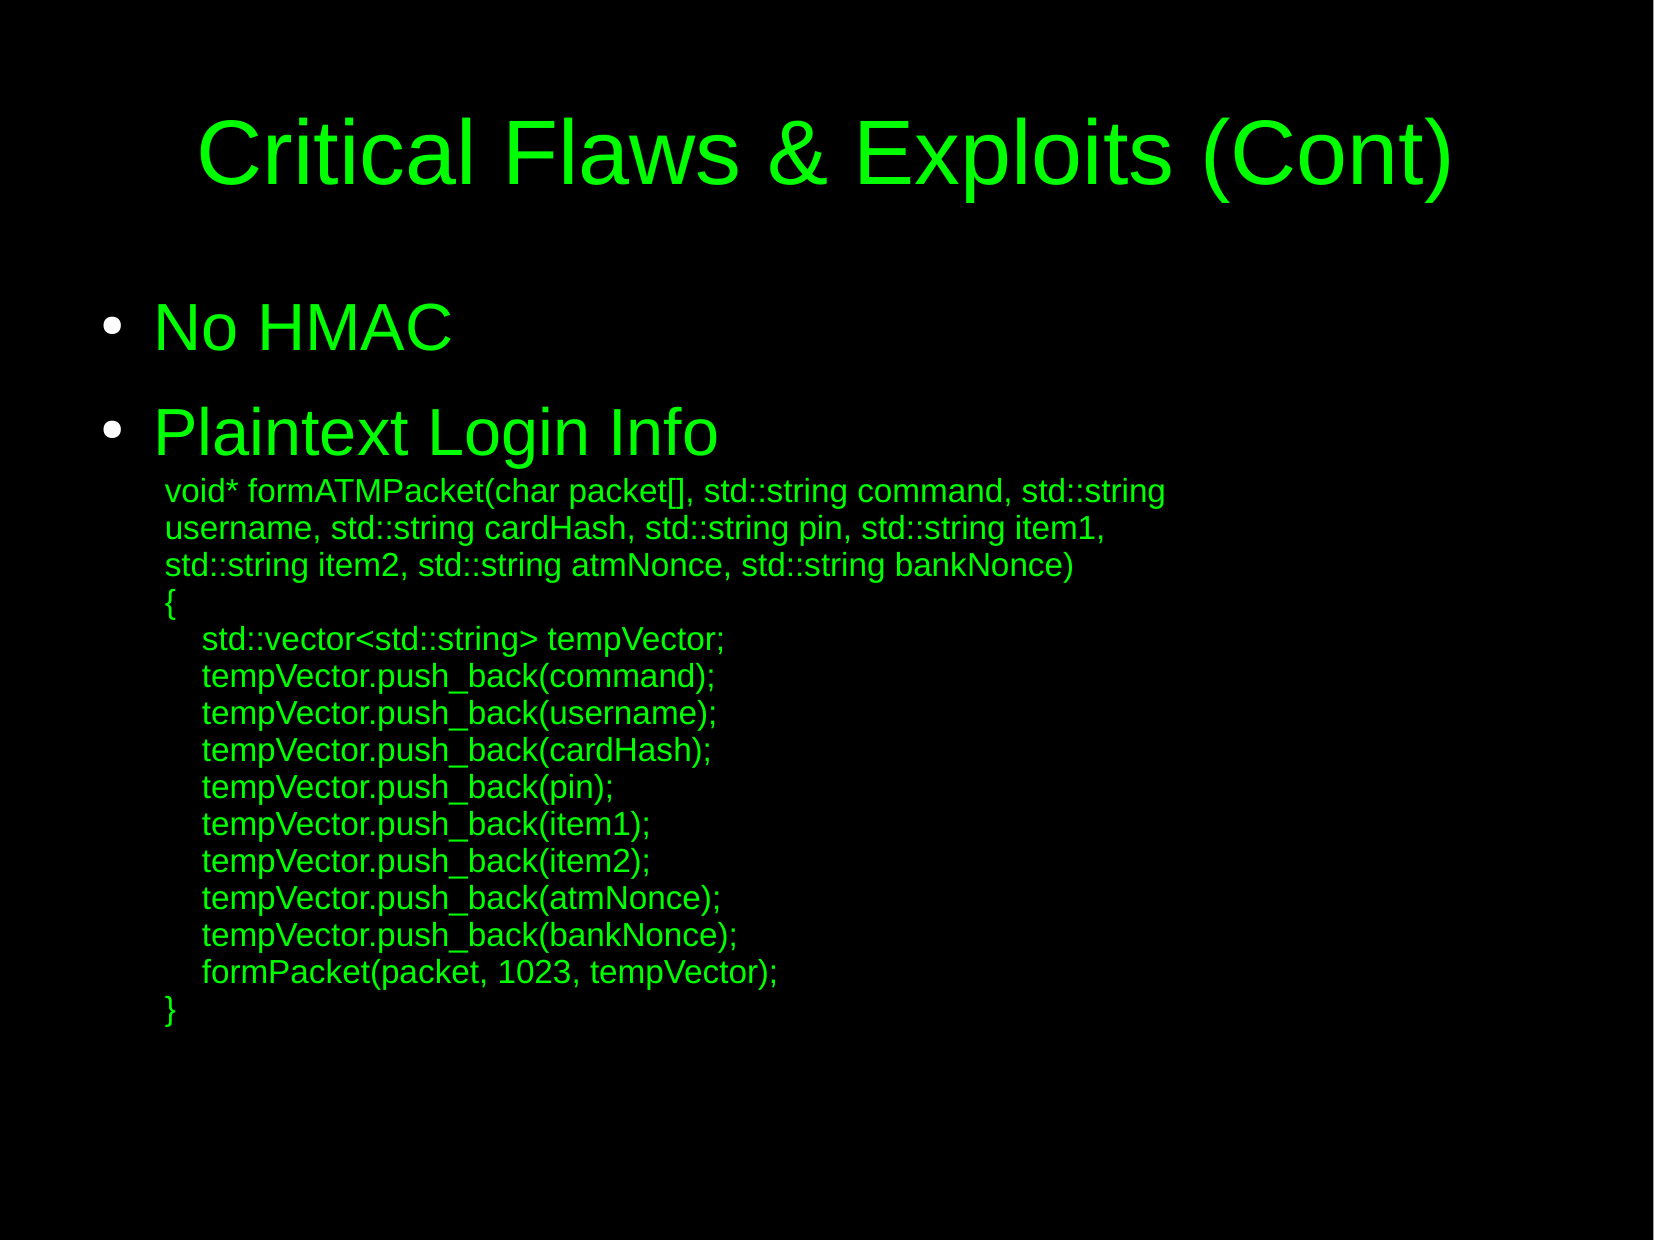

# Critical Flaws & Exploits (Cont)
No HMAC
Plaintext Login Info
void* formATMPacket(char packet[], std::string command, std::string username, std::string cardHash, std::string pin, std::string item1, std::string item2, std::string atmNonce, std::string bankNonce)
{
 std::vector<std::string> tempVector;
 tempVector.push_back(command);
 tempVector.push_back(username);
 tempVector.push_back(cardHash);
 tempVector.push_back(pin);
 tempVector.push_back(item1);
 tempVector.push_back(item2);
 tempVector.push_back(atmNonce);
 tempVector.push_back(bankNonce);
 formPacket(packet, 1023, tempVector);
}